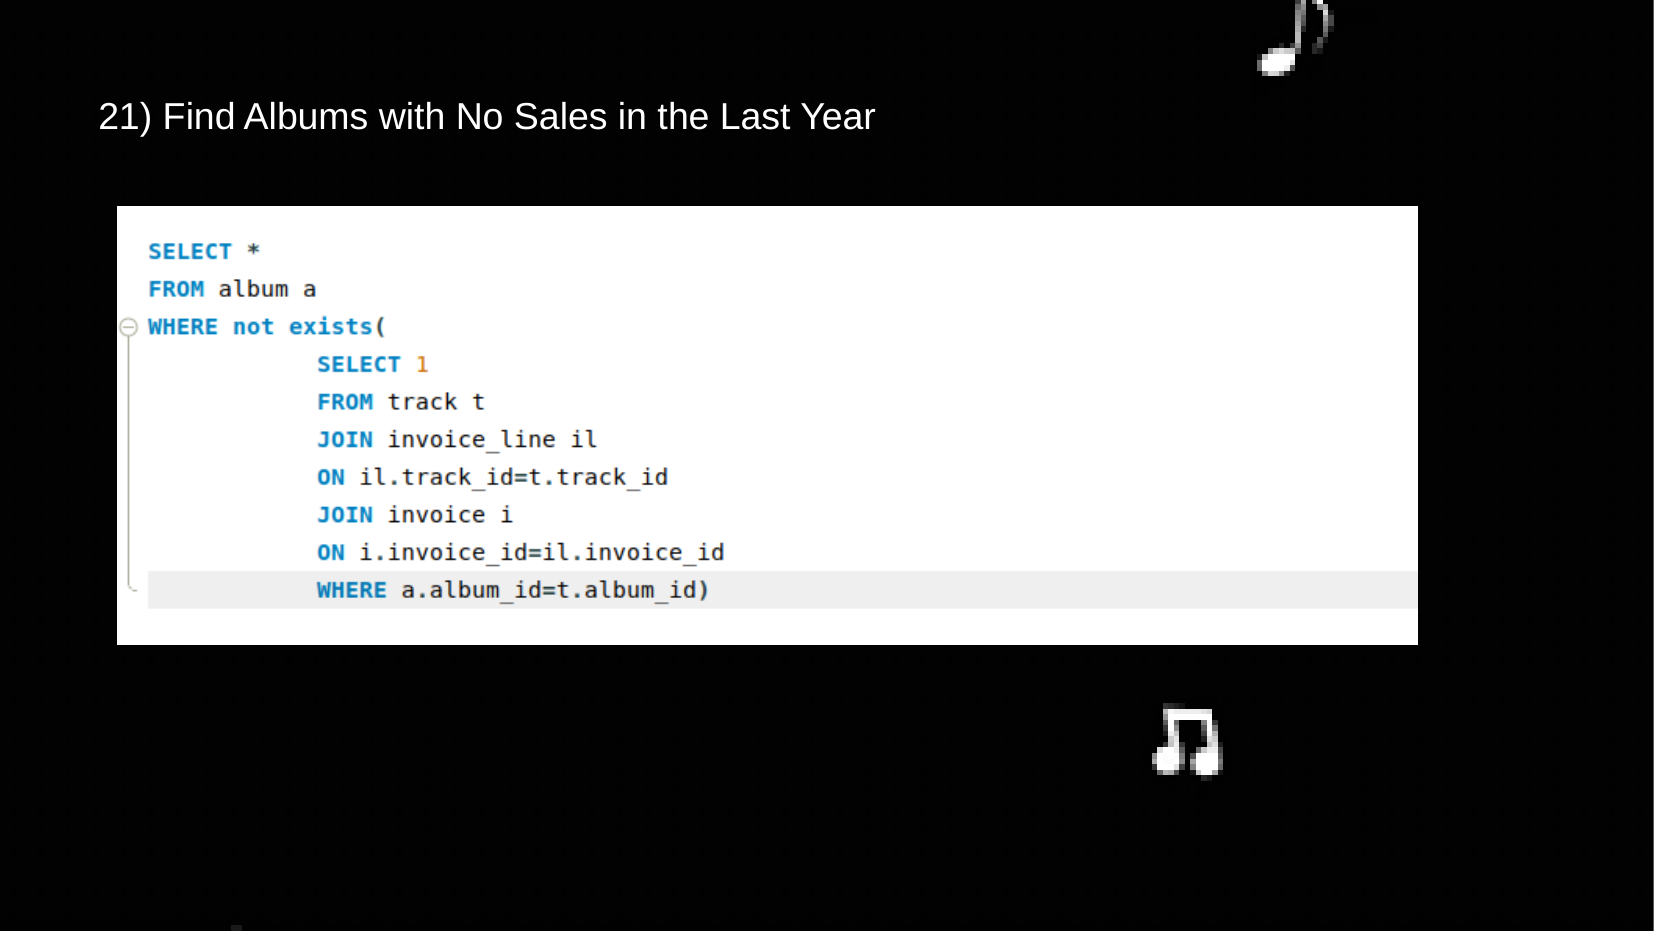

21) Find Albums with No Sales in the Last Year